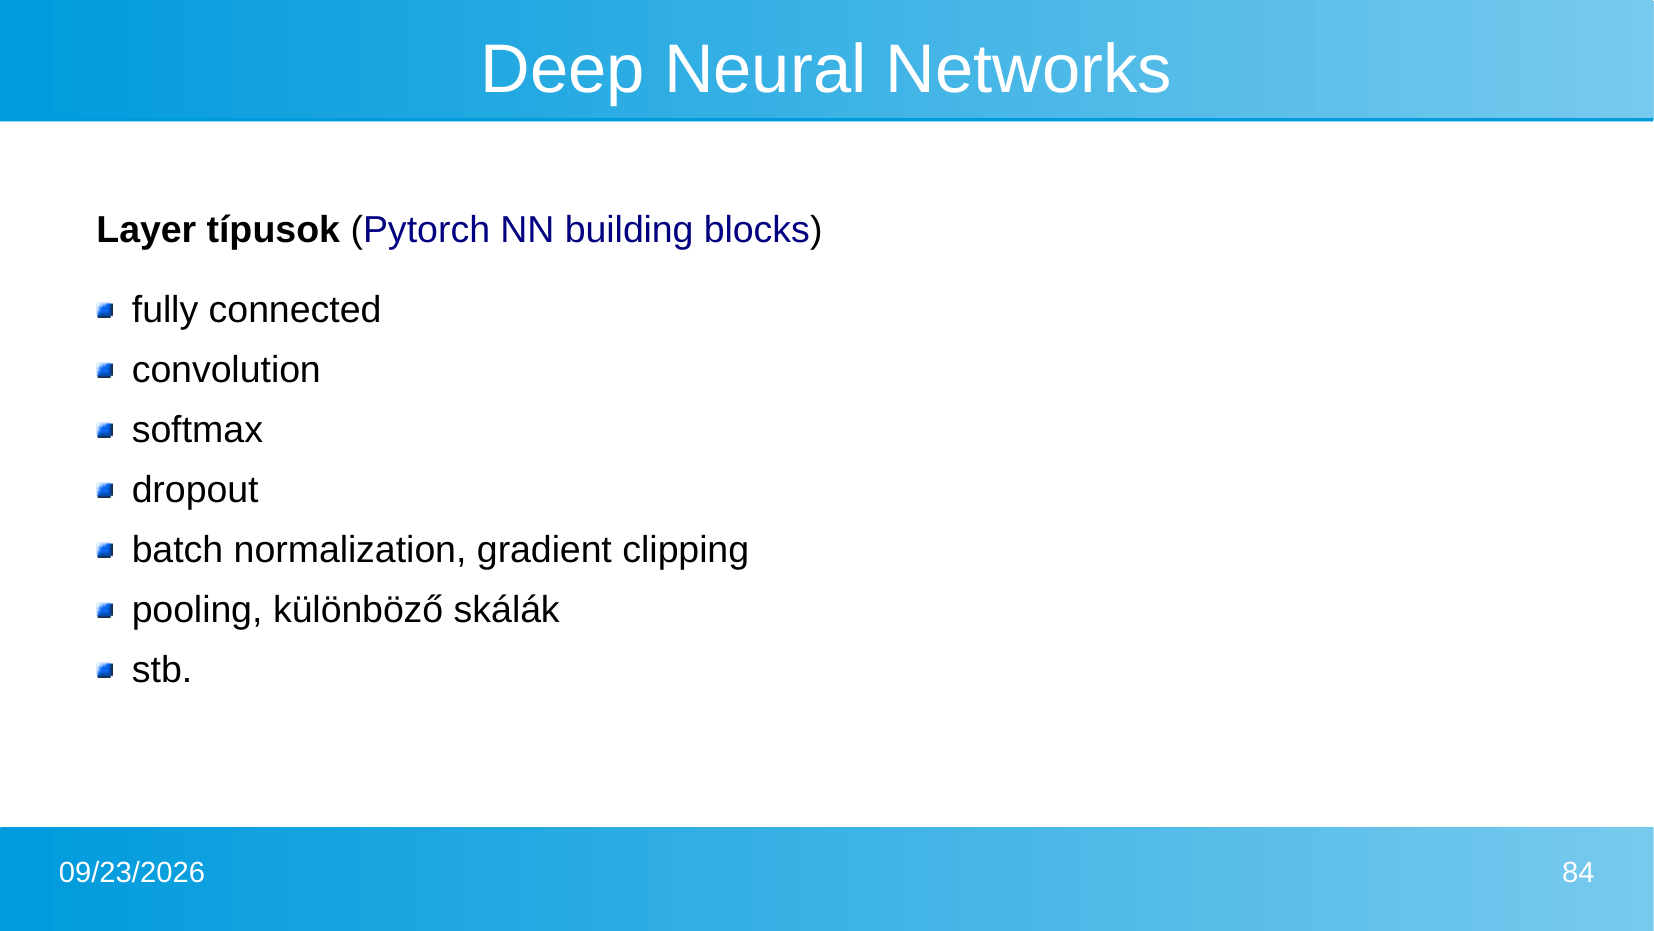

# Deep Neural Networks
Layer típusok (Pytorch NN building blocks)
fully connected
convolution
softmax
dropout
batch normalization, gradient clipping
pooling, különböző skálák
stb.
84